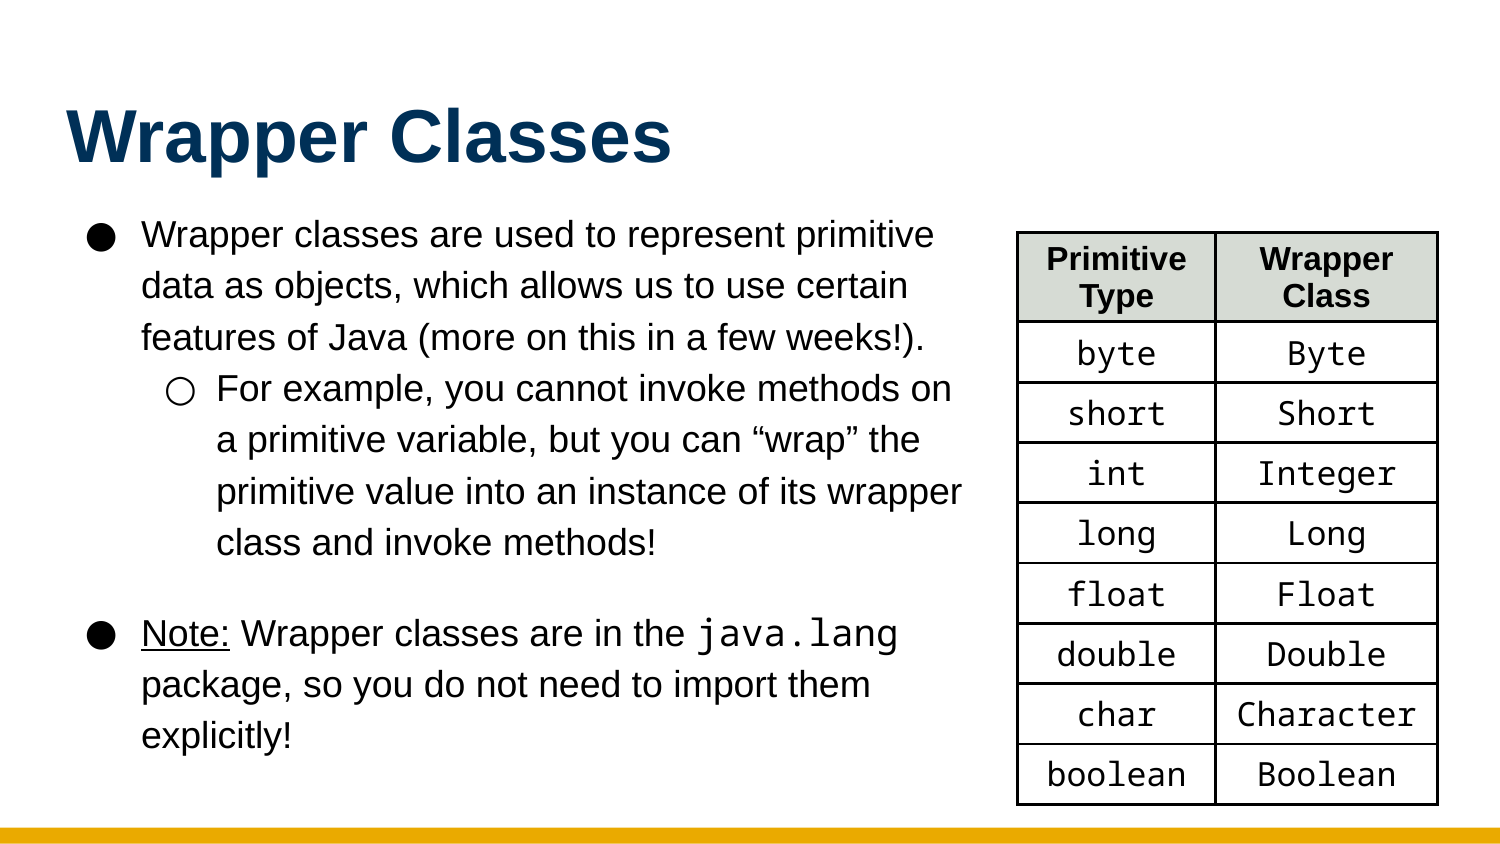

# Wrapper Classes
Wrapper classes are used to represent primitive data as objects, which allows us to use certain features of Java (more on this in a few weeks!).
For example, you cannot invoke methods on a primitive variable, but you can “wrap” the primitive value into an instance of its wrapper class and invoke methods!
Note: Wrapper classes are in the java.lang package, so you do not need to import them explicitly!
| Primitive Type | Wrapper Class |
| --- | --- |
| byte | Byte |
| short | Short |
| int | Integer |
| long | Long |
| float | Float |
| double | Double |
| char | Character |
| boolean | Boolean |